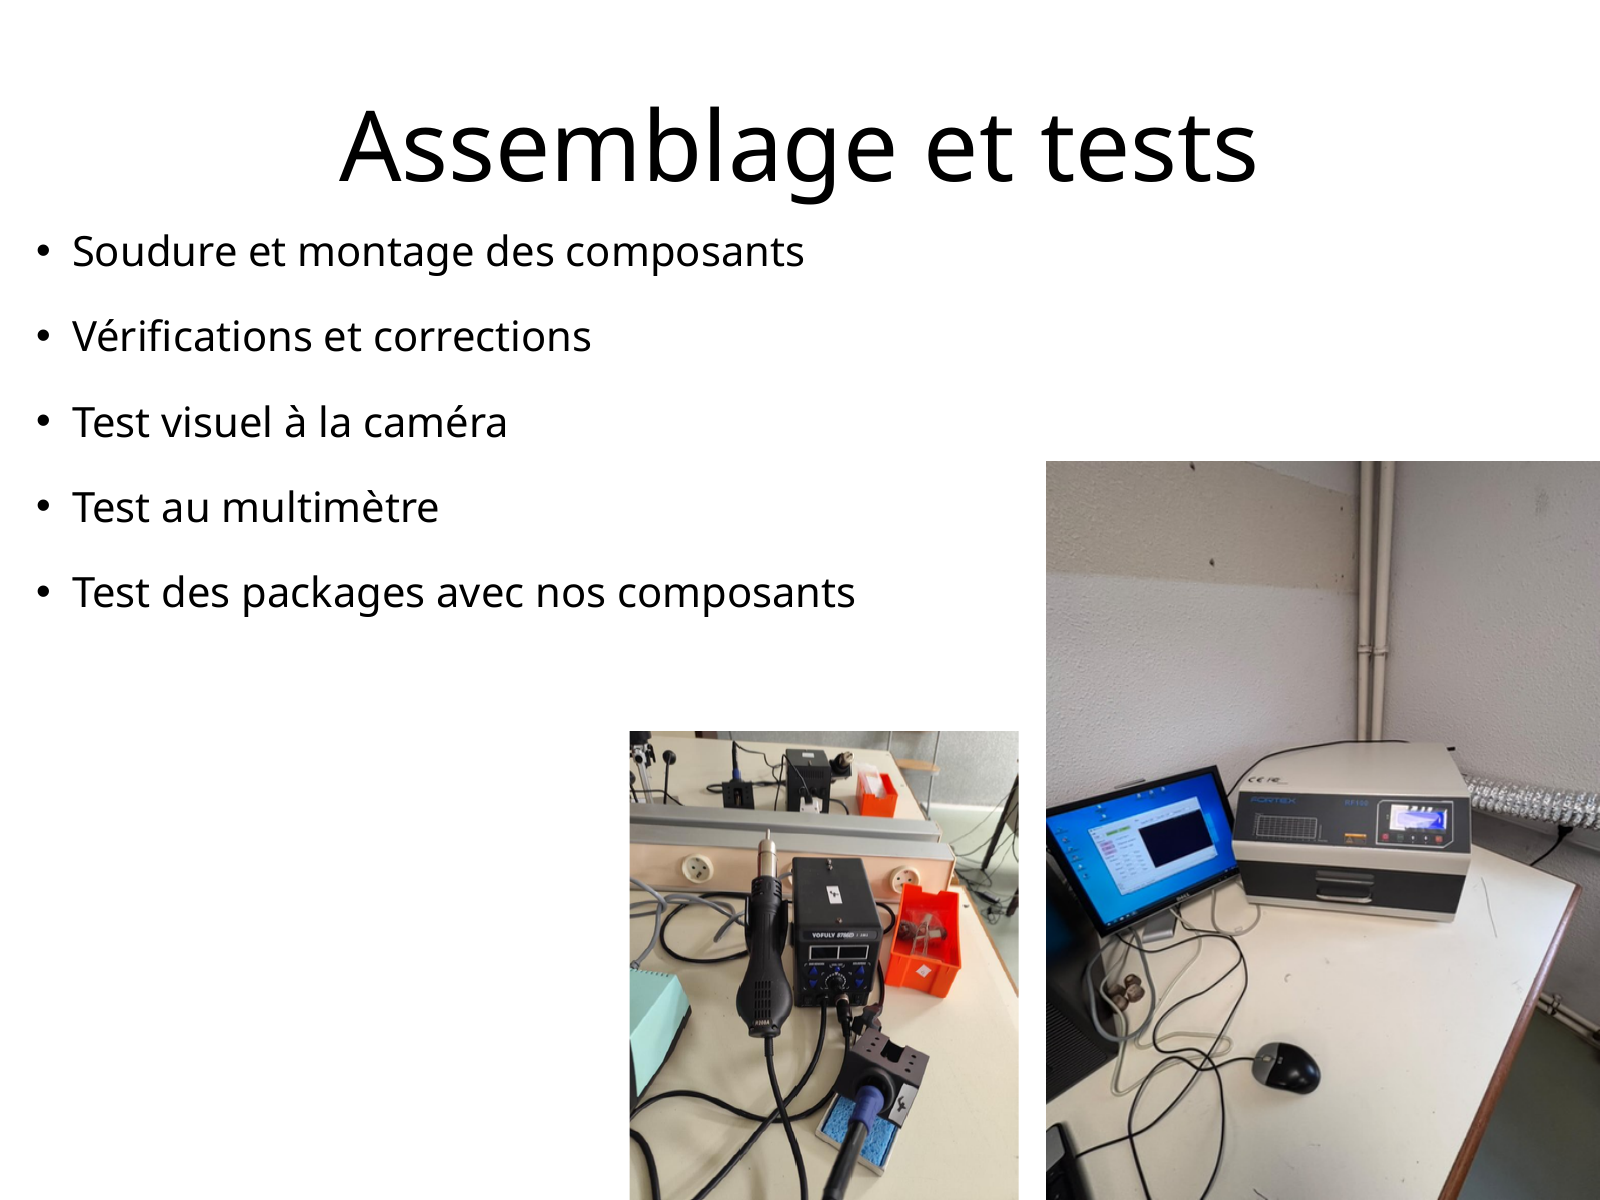

Assemblage et tests
Soudure et montage des composants
Vérifications et corrections
Test visuel à la caméra
Test au multimètre
Test des packages avec nos composants